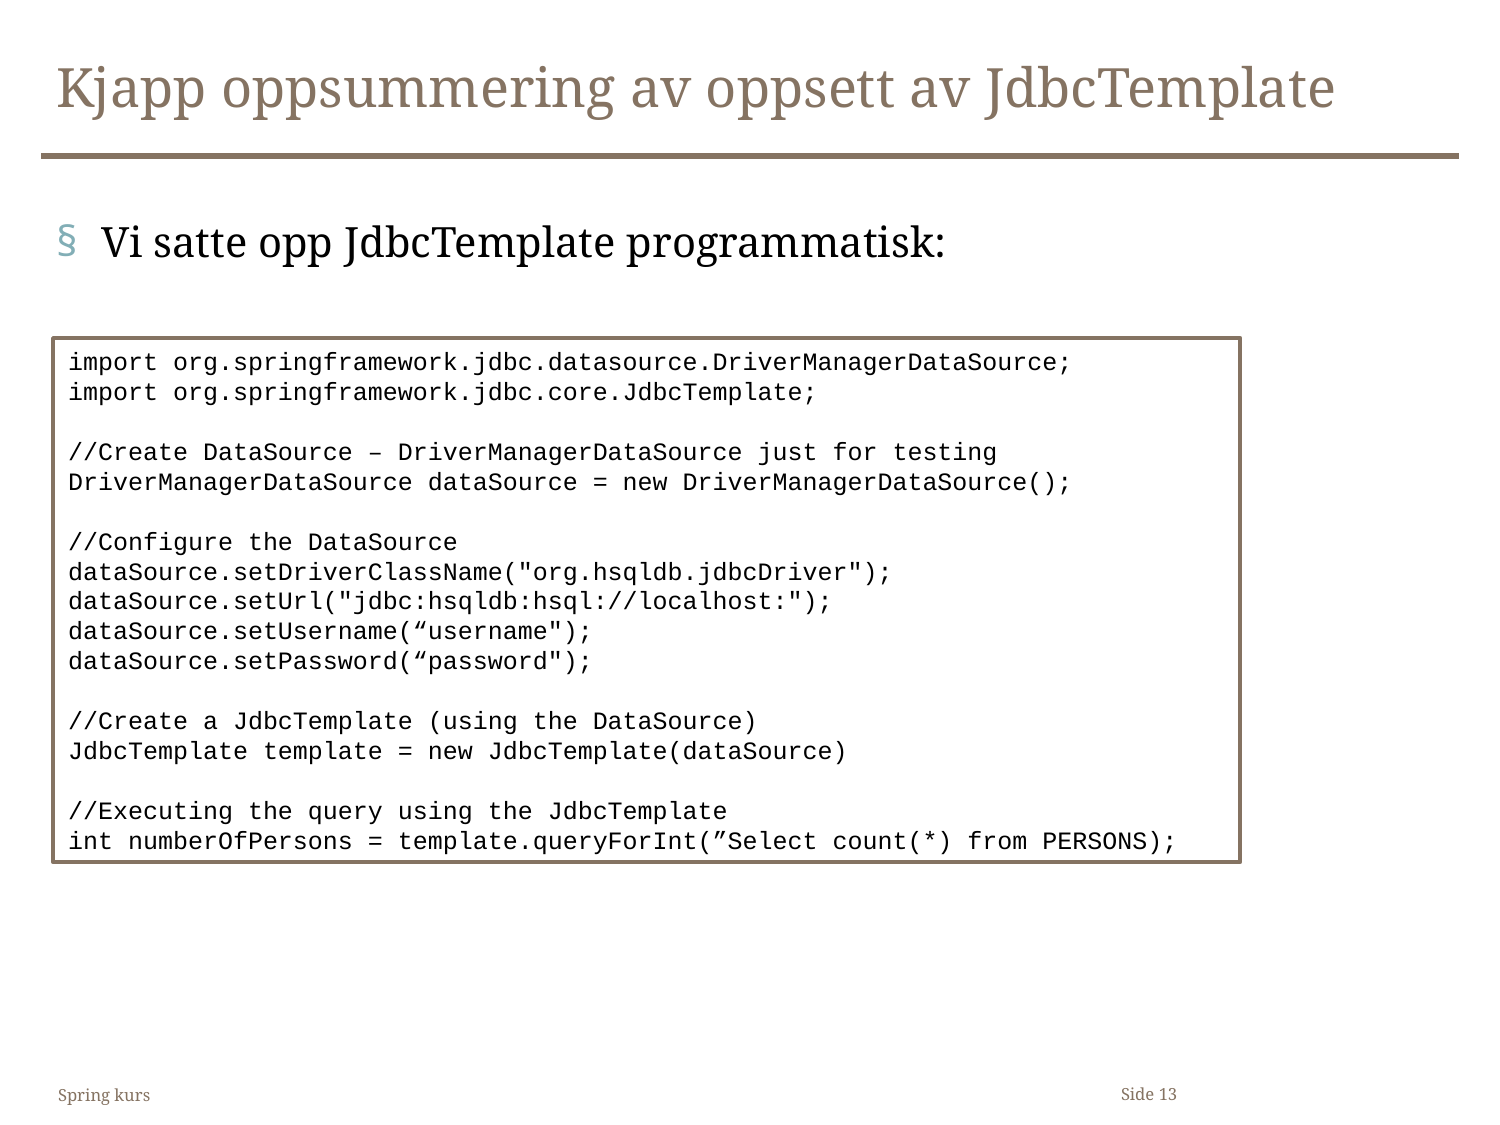

# Kjapp oppsummering av oppsett av JdbcTemplate
Vi satte opp JdbcTemplate programmatisk:
import org.springframework.jdbc.datasource.DriverManagerDataSource;
import org.springframework.jdbc.core.JdbcTemplate;
//Create DataSource – DriverManagerDataSource just for testing
DriverManagerDataSource dataSource = new DriverManagerDataSource();
//Configure the DataSource
dataSource.setDriverClassName("org.hsqldb.jdbcDriver"); dataSource.setUrl("jdbc:hsqldb:hsql://localhost:"); dataSource.setUsername(“username");
dataSource.setPassword(“password");
//Create a JdbcTemplate (using the DataSource)
JdbcTemplate template = new JdbcTemplate(dataSource)
//Executing the query using the JdbcTemplate
int numberOfPersons = template.queryForInt(”Select count(*) from PERSONS);
Spring kurs
Side